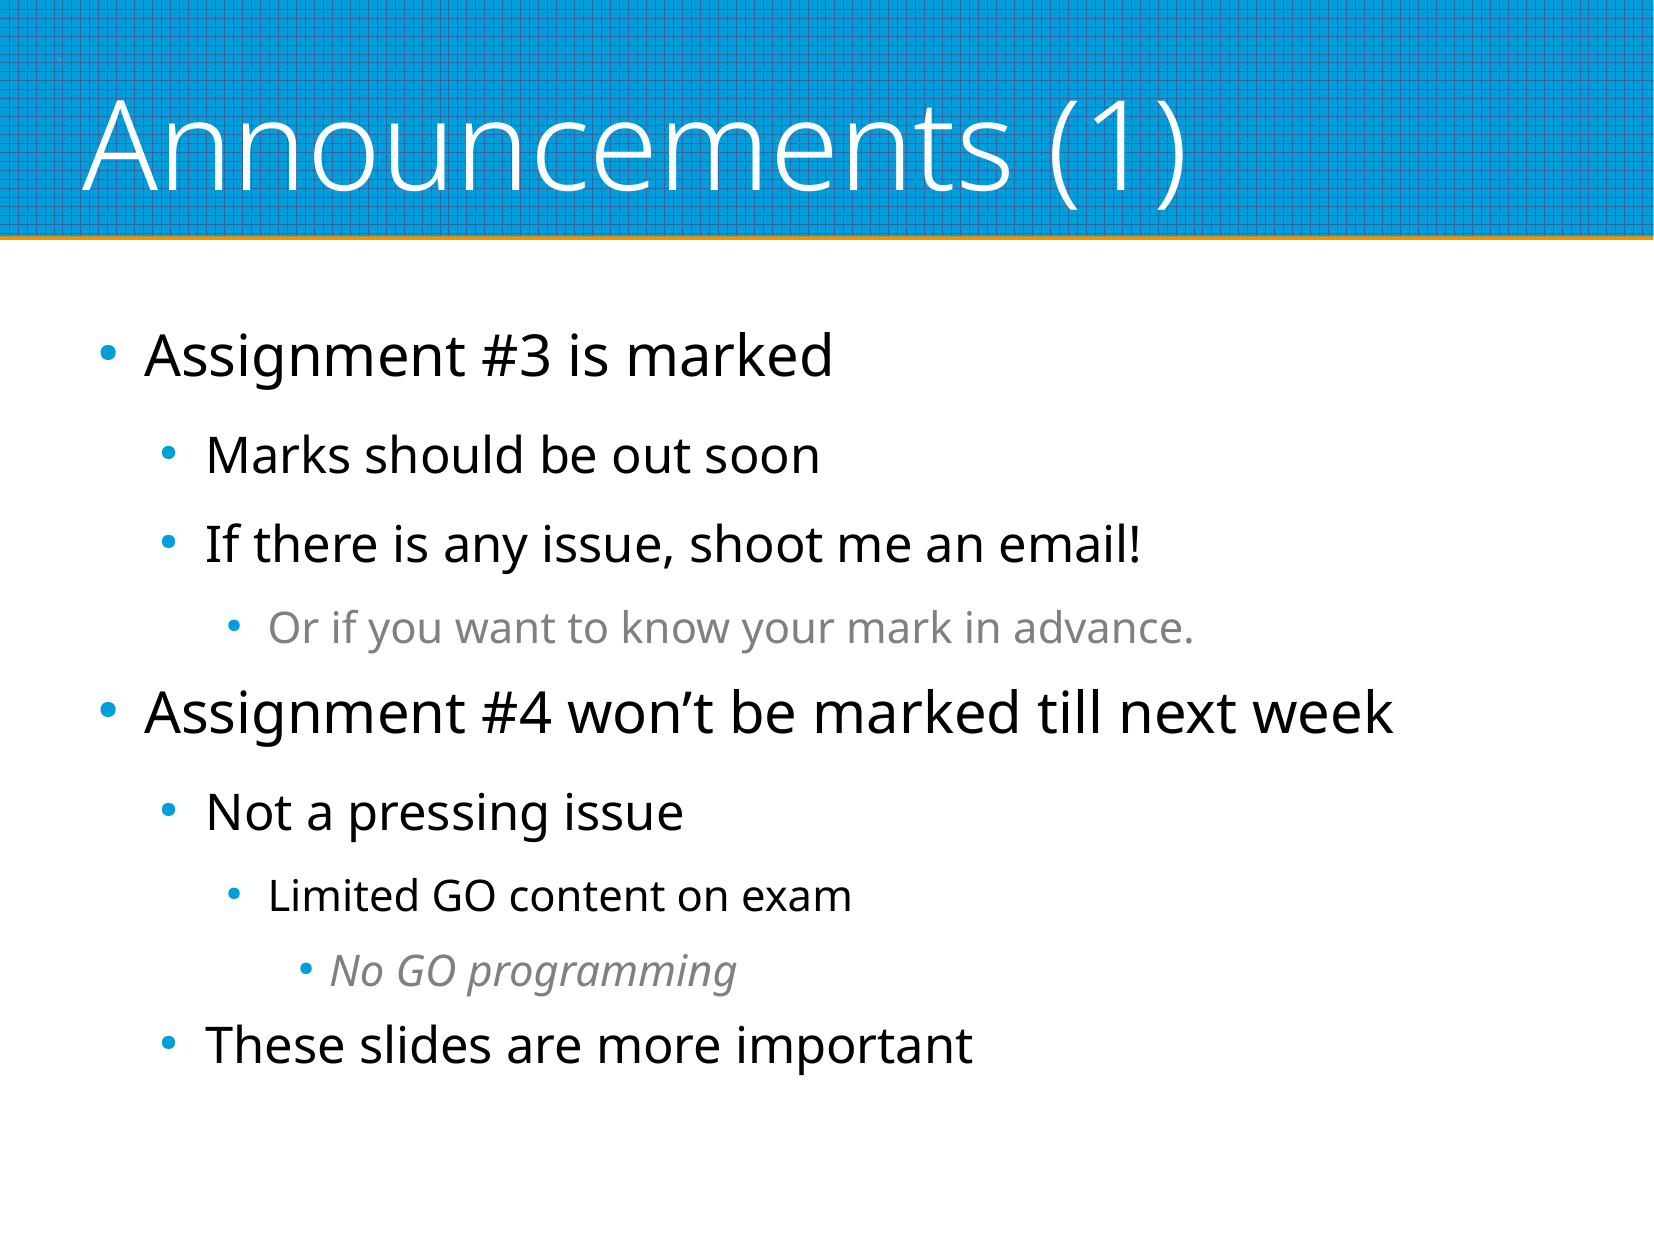

# Announcements (1)
Assignment #3 is marked
Marks should be out soon
If there is any issue, shoot me an email!
Or if you want to know your mark in advance.
Assignment #4 won’t be marked till next week
Not a pressing issue
Limited GO content on exam
No GO programming
These slides are more important